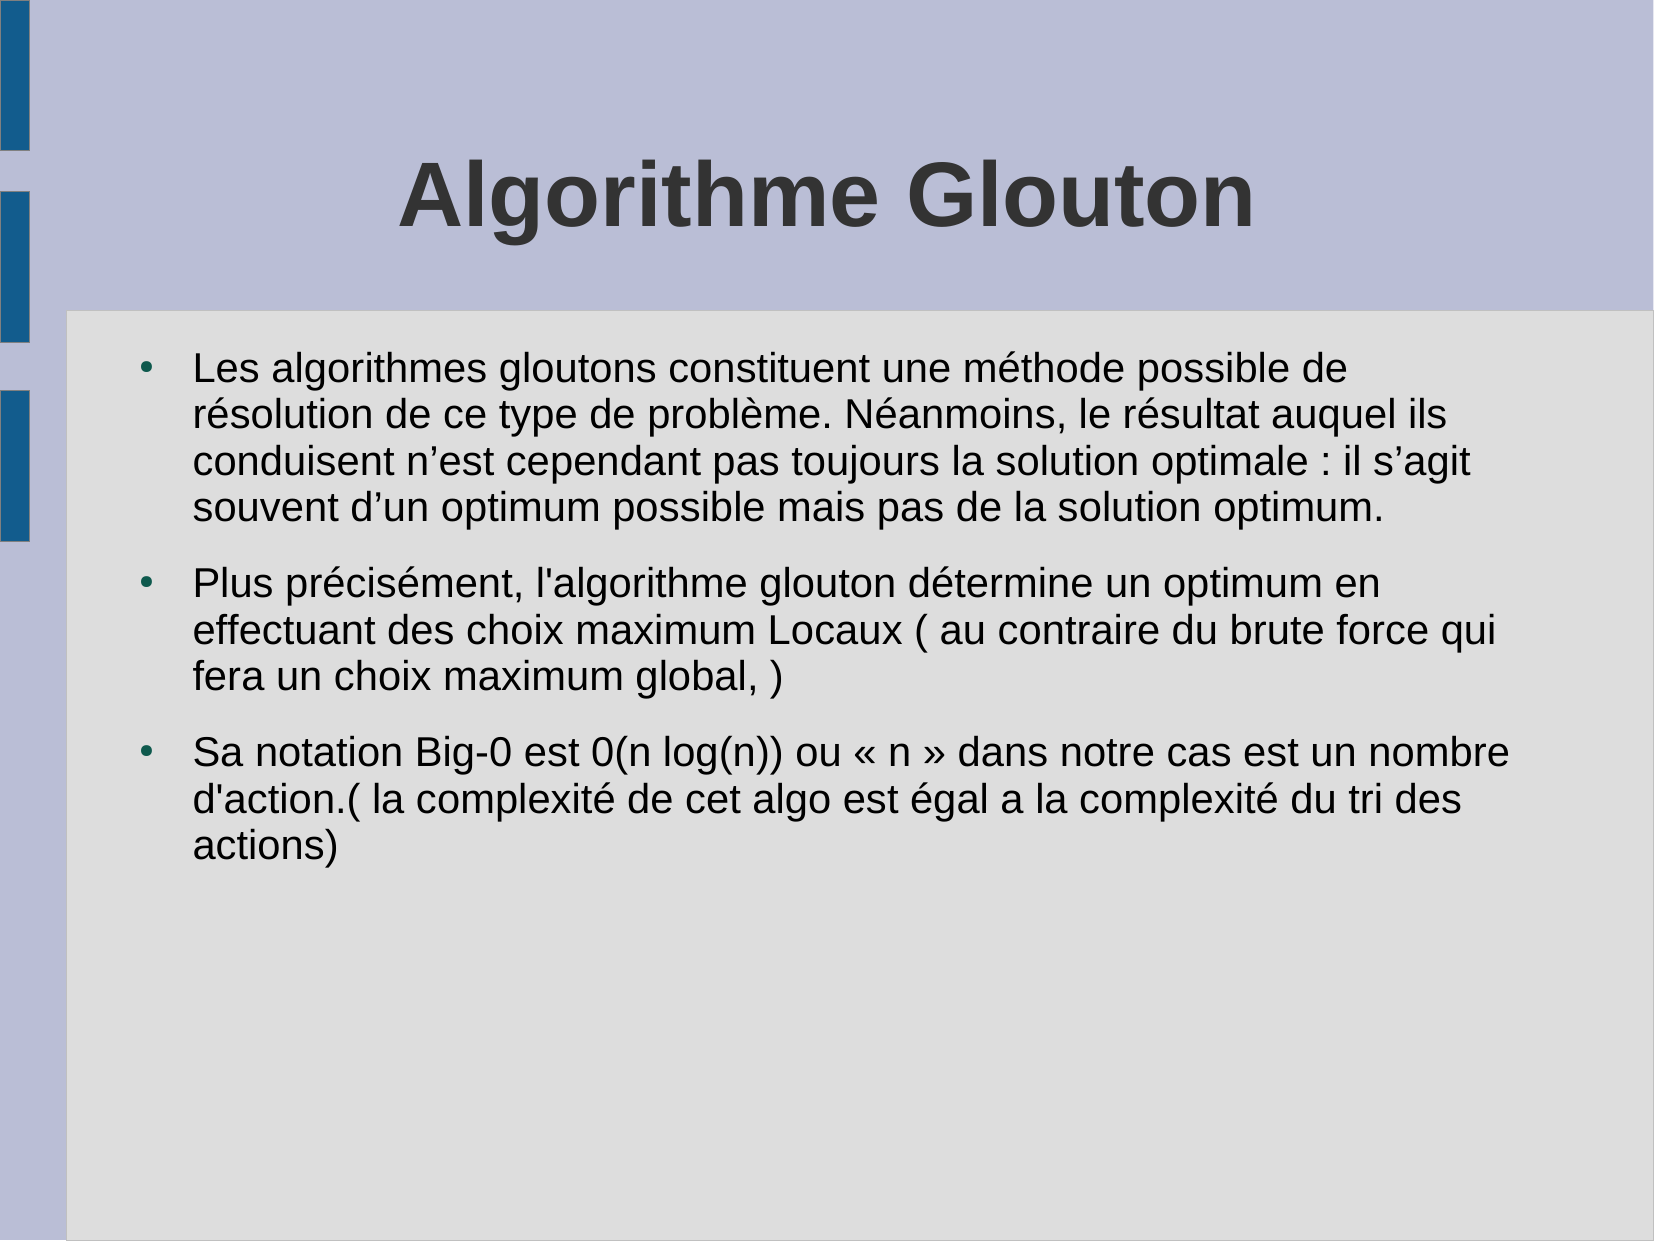

# Algorithme Glouton
Les algorithmes gloutons constituent une méthode possible de résolution de ce type de problème. Néanmoins, le résultat auquel ils conduisent n’est cependant pas toujours la solution optimale : il s’agit souvent d’un optimum possible mais pas de la solution optimum.
Plus précisément, l'algorithme glouton détermine un optimum en effectuant des choix maximum Locaux ( au contraire du brute force qui fera un choix maximum global, )
Sa notation Big-0 est 0(n log(n)) ou « n » dans notre cas est un nombre d'action.( la complexité de cet algo est égal a la complexité du tri des actions)